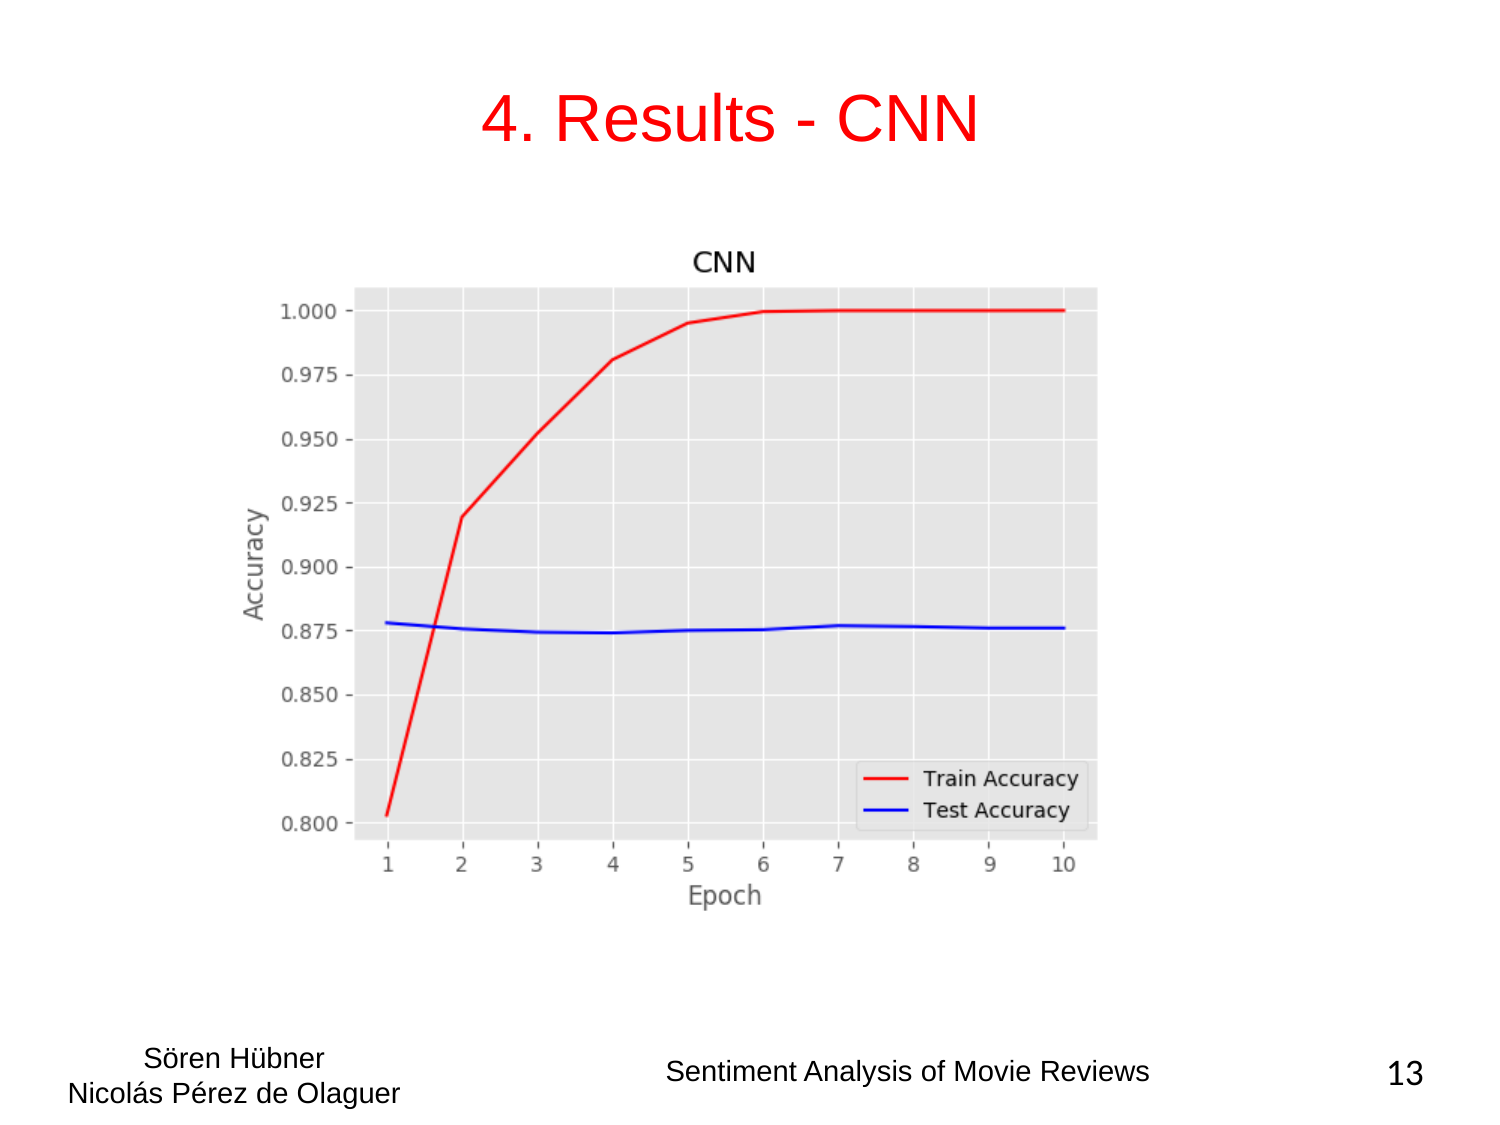

# 4. Results - CNN
Sören Hübner
Nicolás Pérez de Olaguer
Sentiment Analysis of Movie Reviews